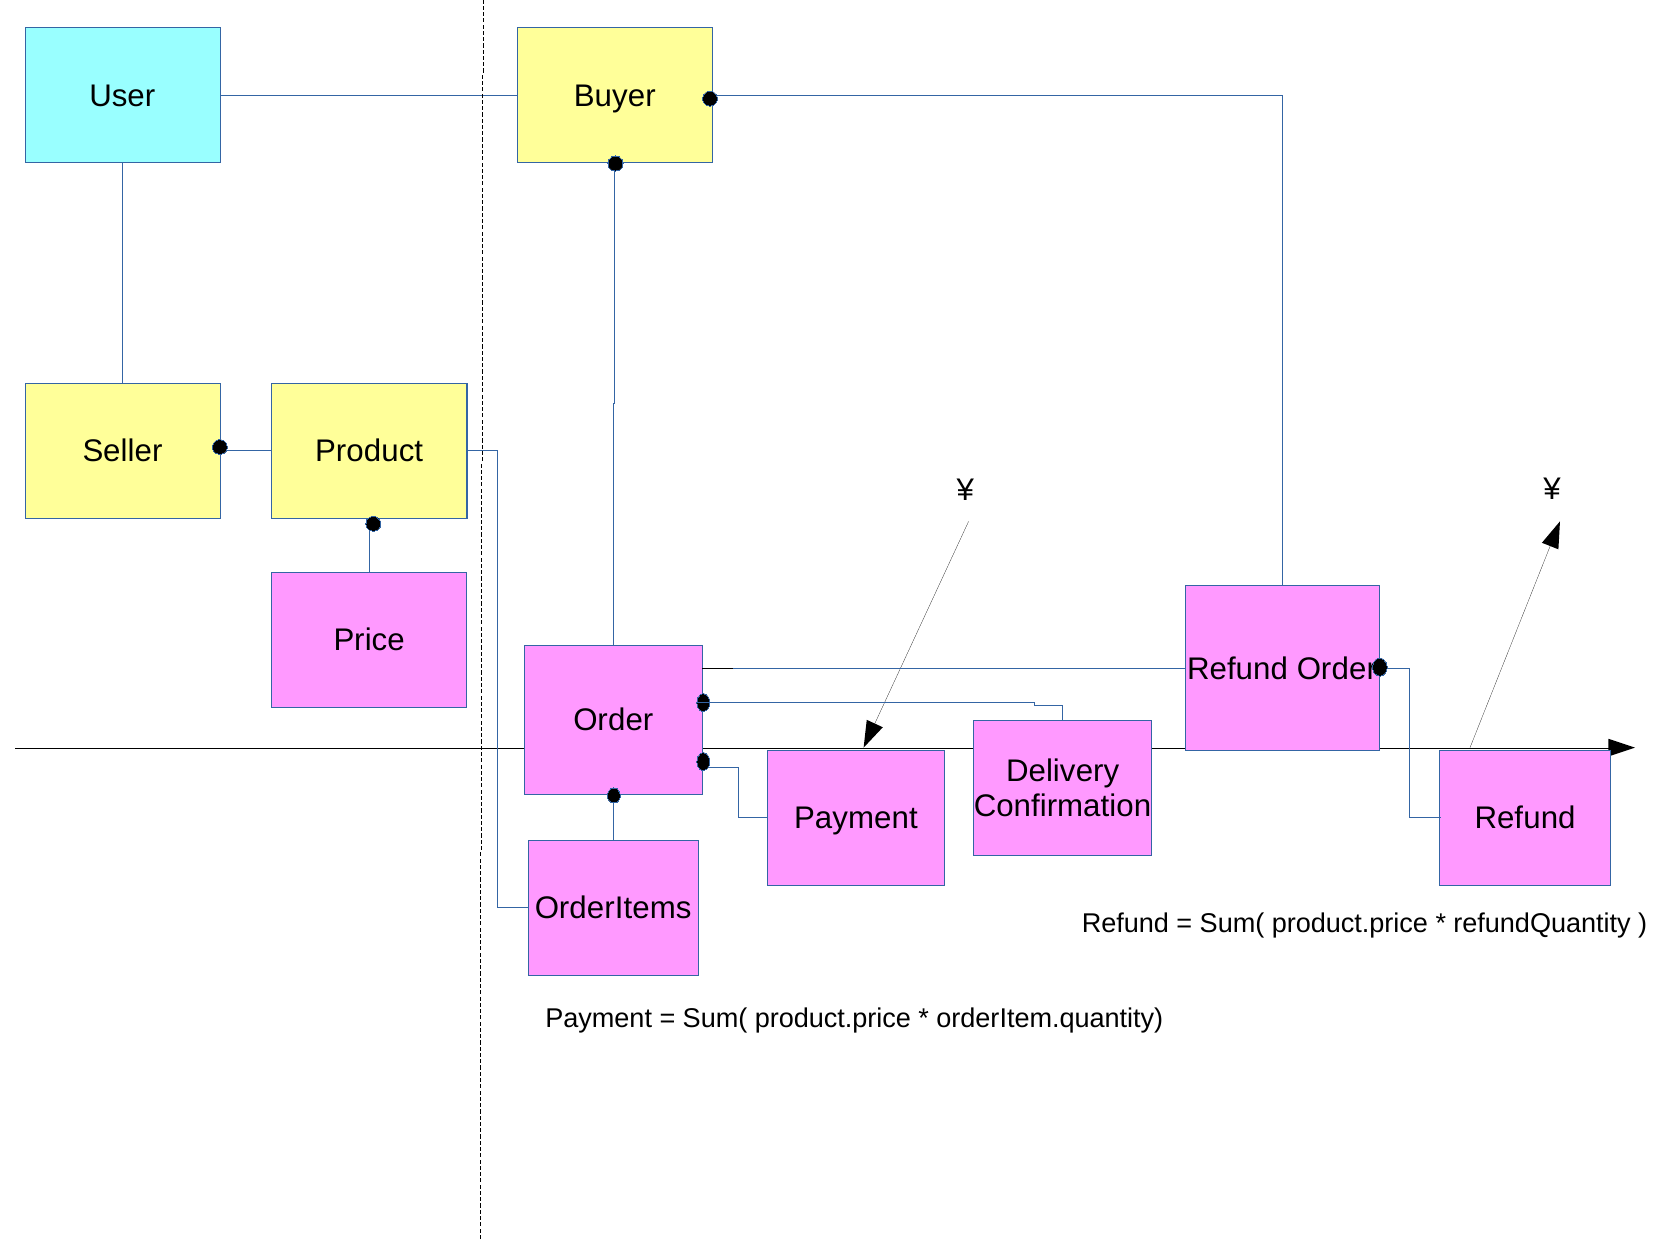

User
Buyer
Seller
Product
Product
¥
¥
Price
Refund Order
Order
Delivery
Confirmation
Payment
Refund
OrderItems
Refund = Sum( product.price * refundQuantity )
Payment = Sum( product.price * orderItem.quantity)